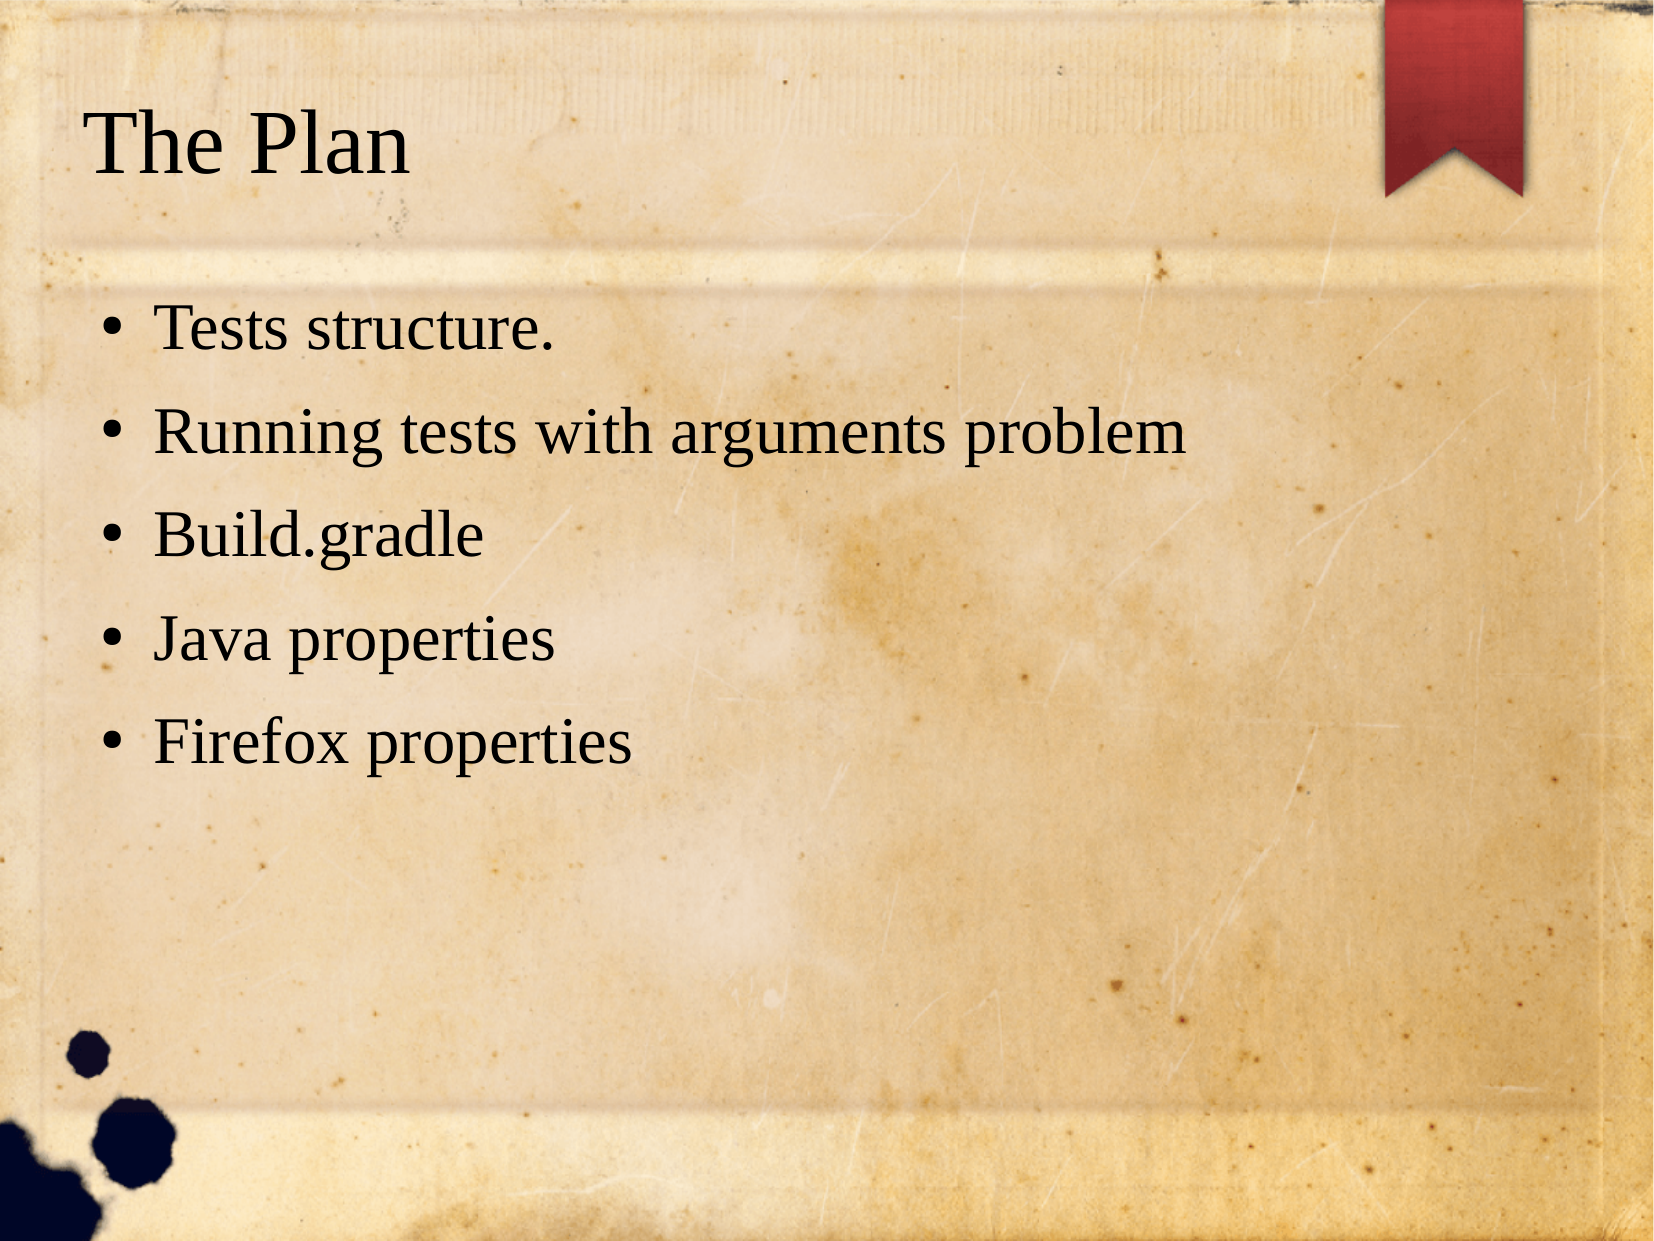

# The Plan
Tests structure.
Running tests with arguments problem
Build.gradle
Java properties
Firefox properties